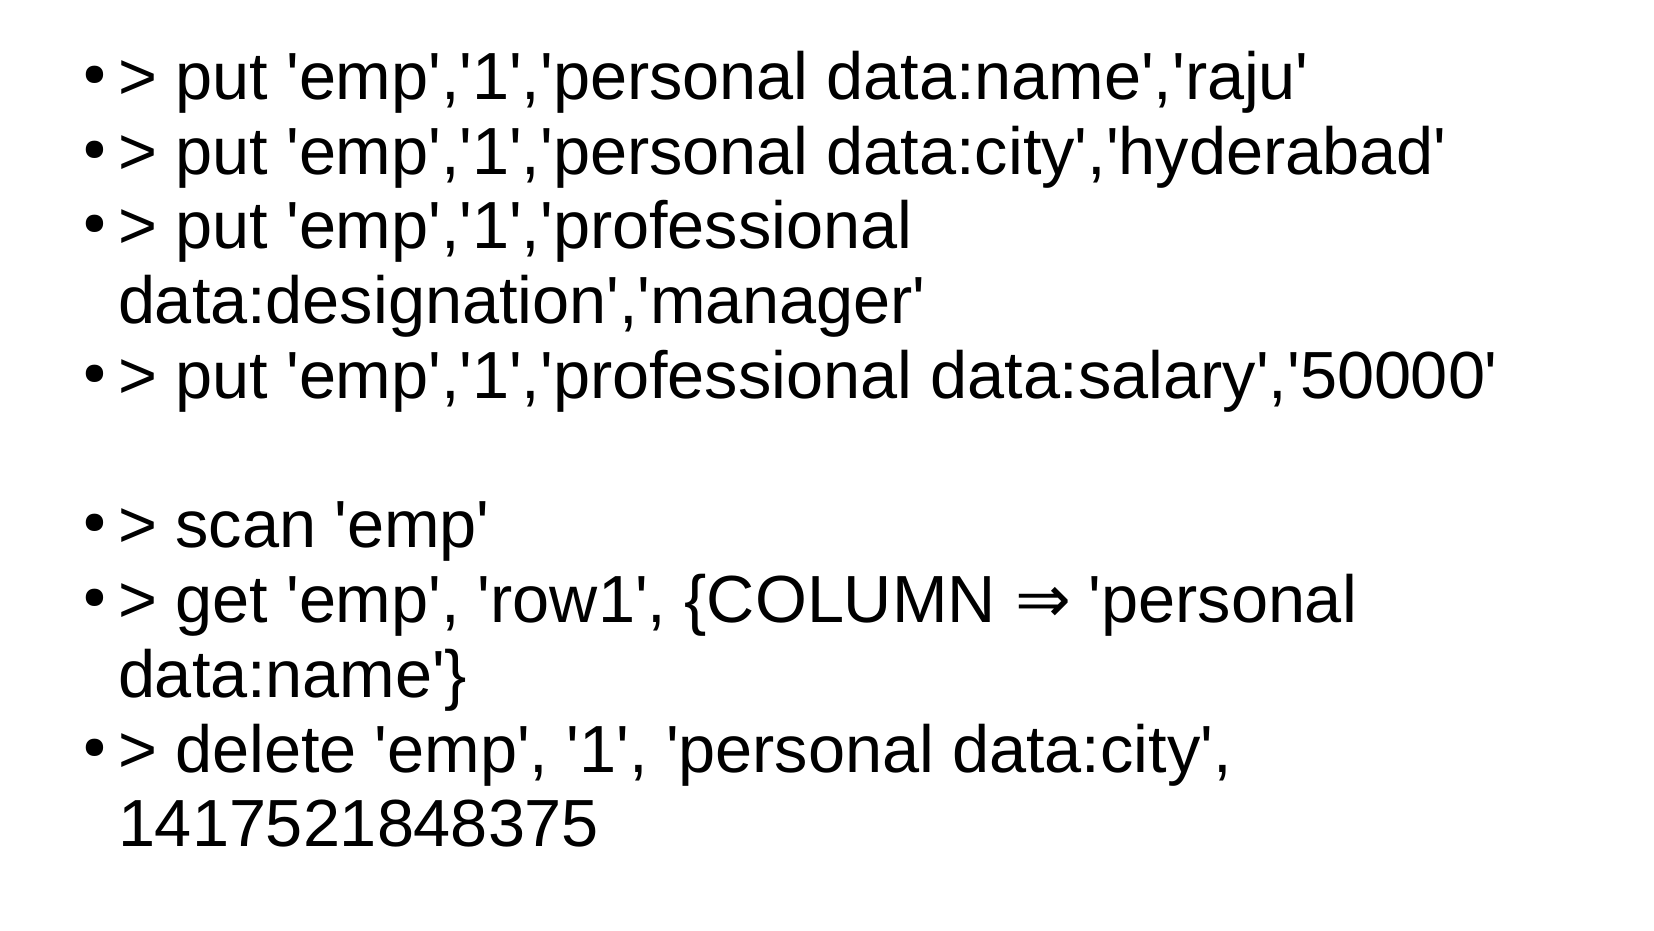

# > put 'emp','1','personal data:name','raju'
> put 'emp','1','personal data:city','hyderabad'
> put 'emp','1','professional data:designation','manager'
> put 'emp','1','professional data:salary','50000'
> scan 'emp'
> get 'emp', 'row1', {COLUMN ⇒ 'personal data:name'}
> delete 'emp', '1', 'personal data:city', 1417521848375